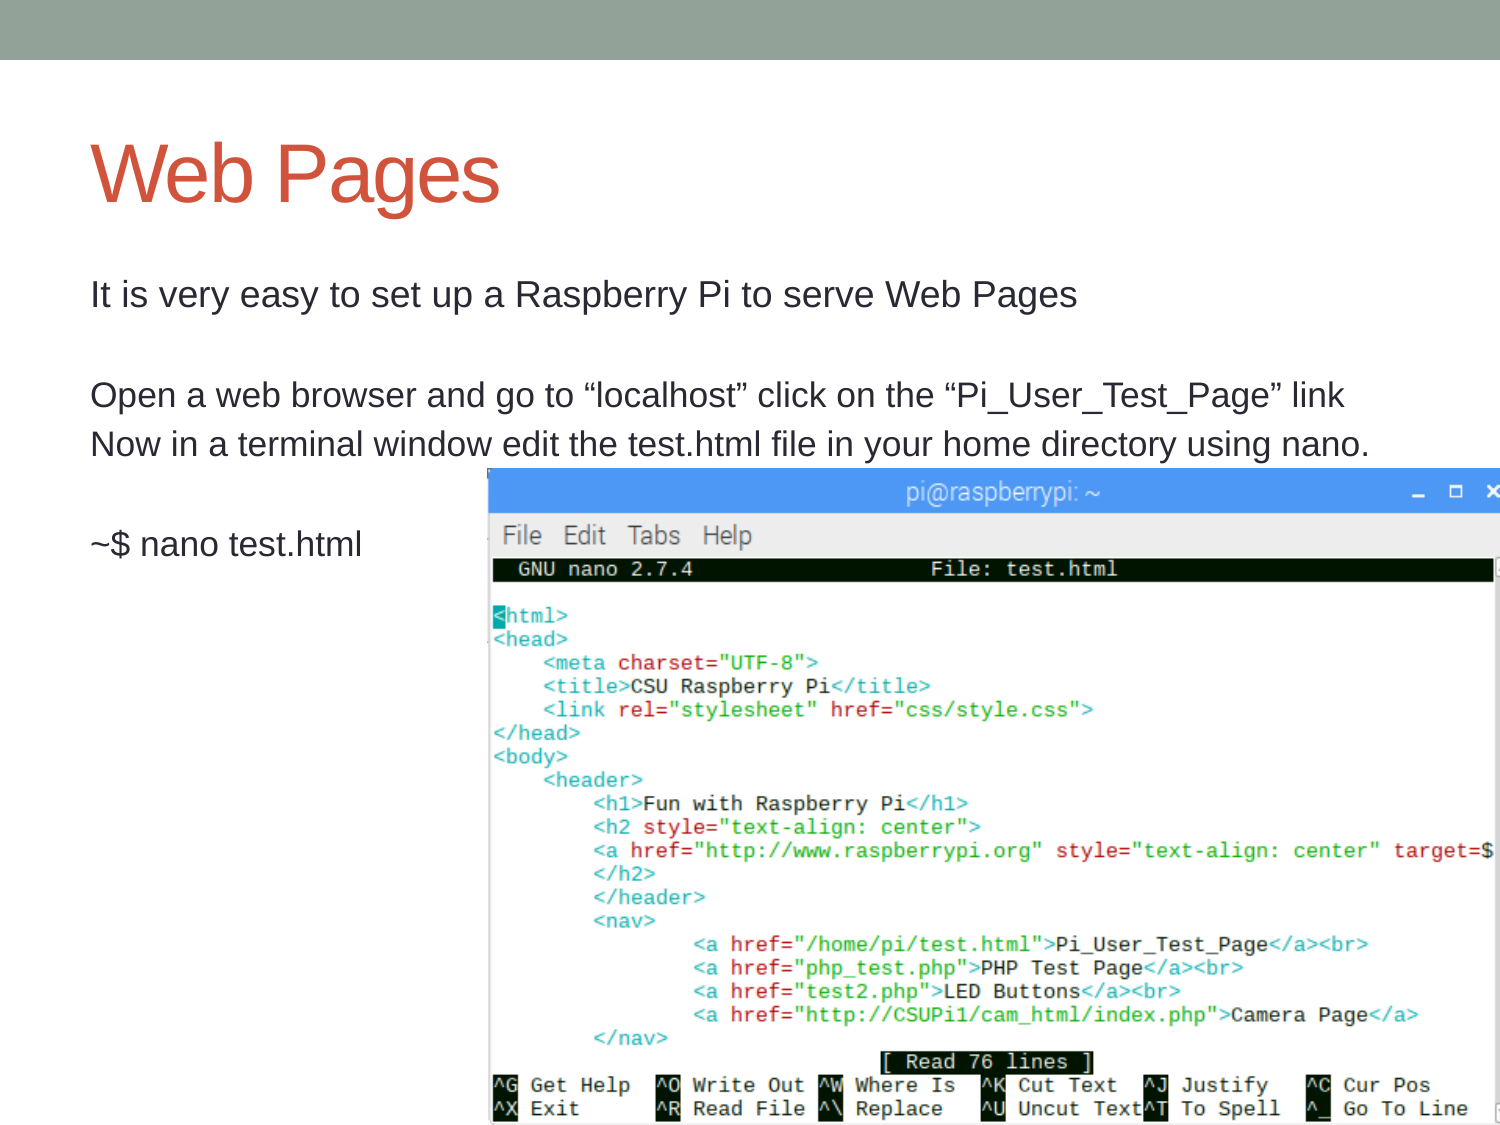

# Web Pages
It is very easy to set up a Raspberry Pi to serve Web Pages
Open a web browser and go to “localhost” click on the “Pi_User_Test_Page” link
Now in a terminal window edit the test.html file in your home directory using nano.
~$ nano test.html